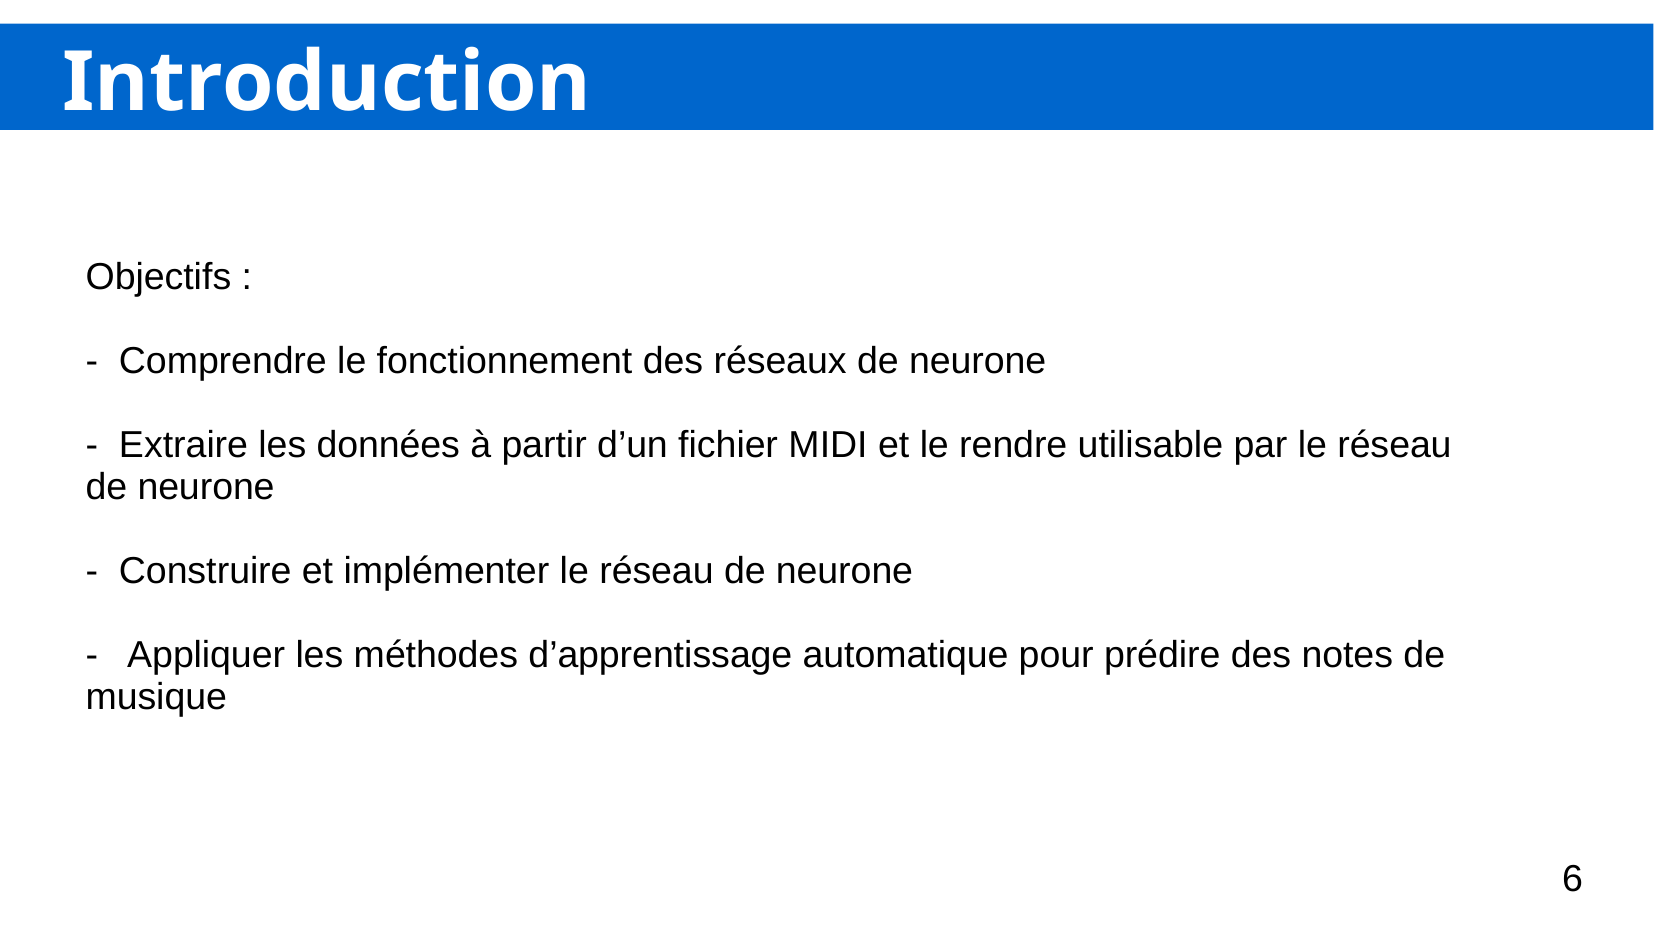

# Introduction
Objectifs :
- Comprendre le fonctionnement des réseaux de neurone
- Extraire les données à partir d’un fichier MIDI et le rendre utilisable par le réseau de neurone
- Construire et implémenter le réseau de neurone
- Appliquer les méthodes d’apprentissage automatique pour prédire des notes de musique